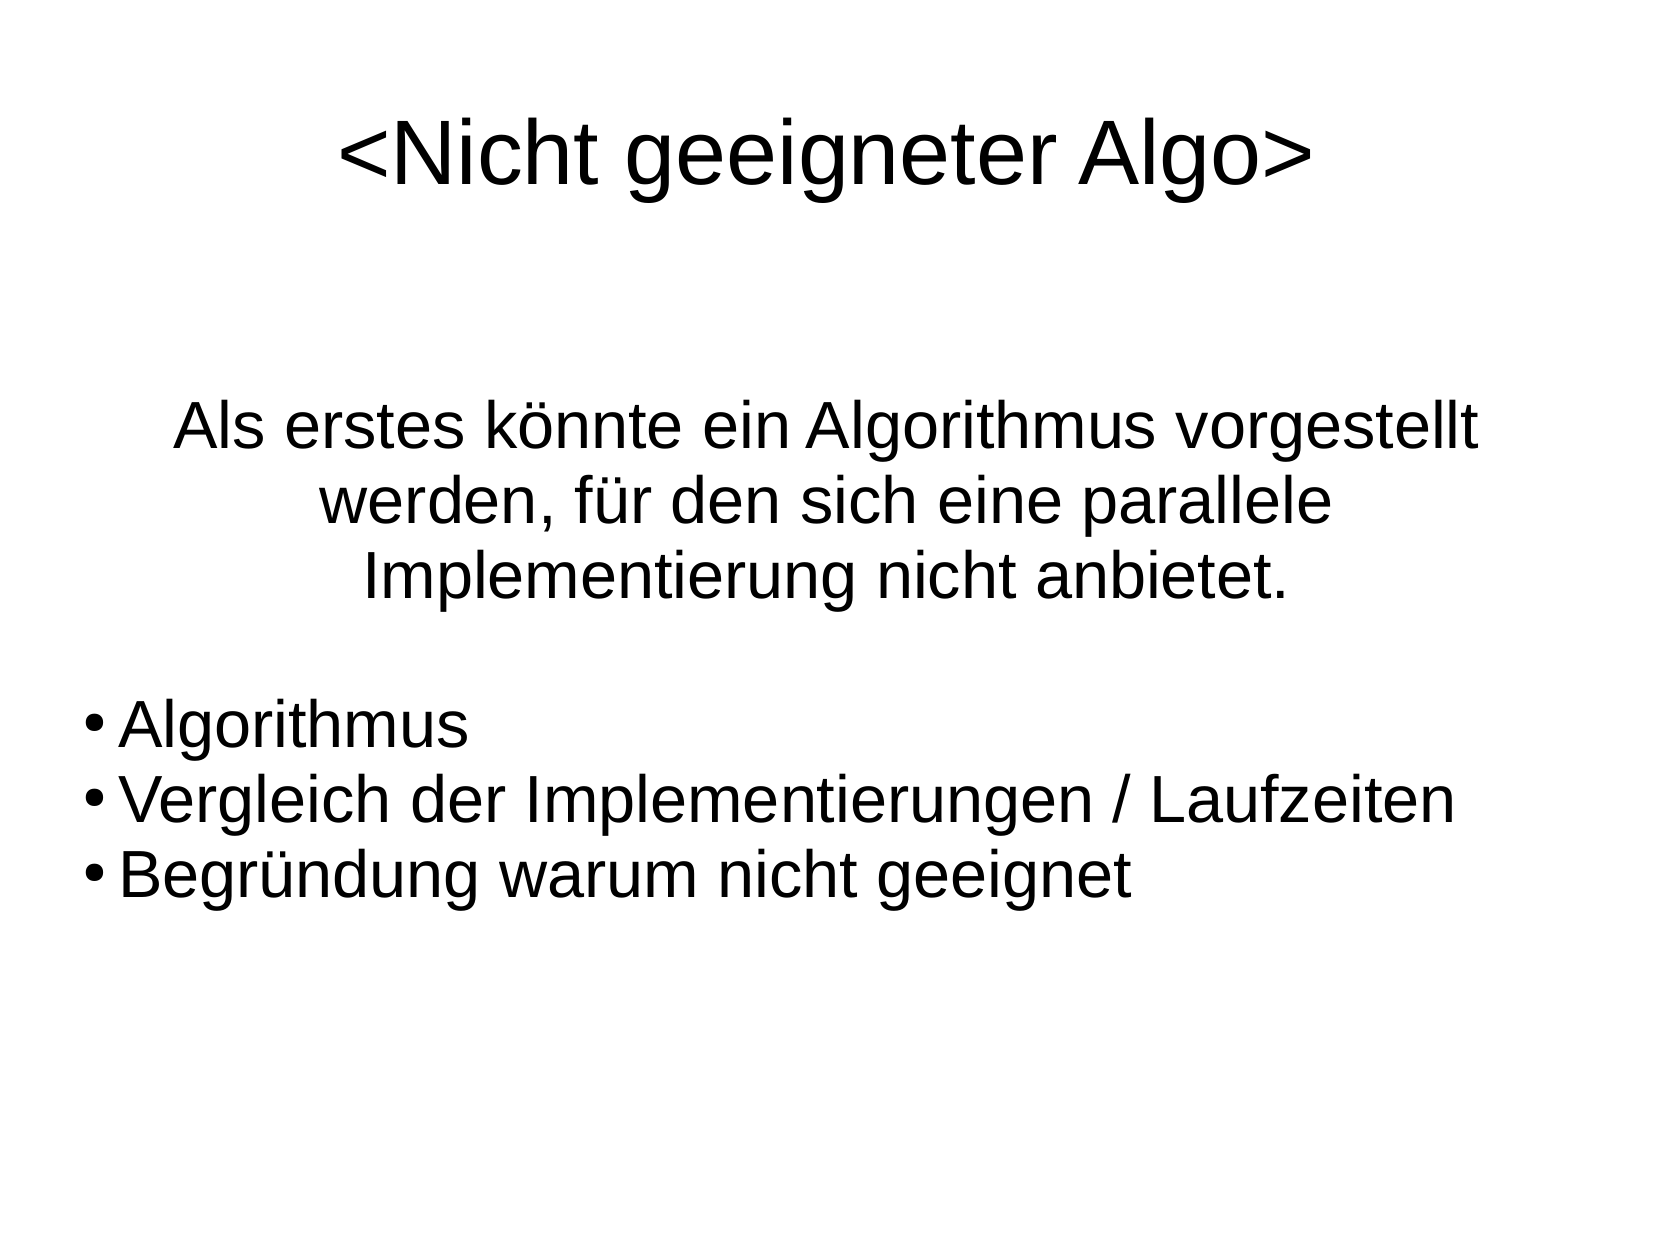

# <Nicht geeigneter Algo>
Als erstes könnte ein Algorithmus vorgestellt werden, für den sich eine parallele Implementierung nicht anbietet.
Algorithmus
Vergleich der Implementierungen / Laufzeiten
Begründung warum nicht geeignet